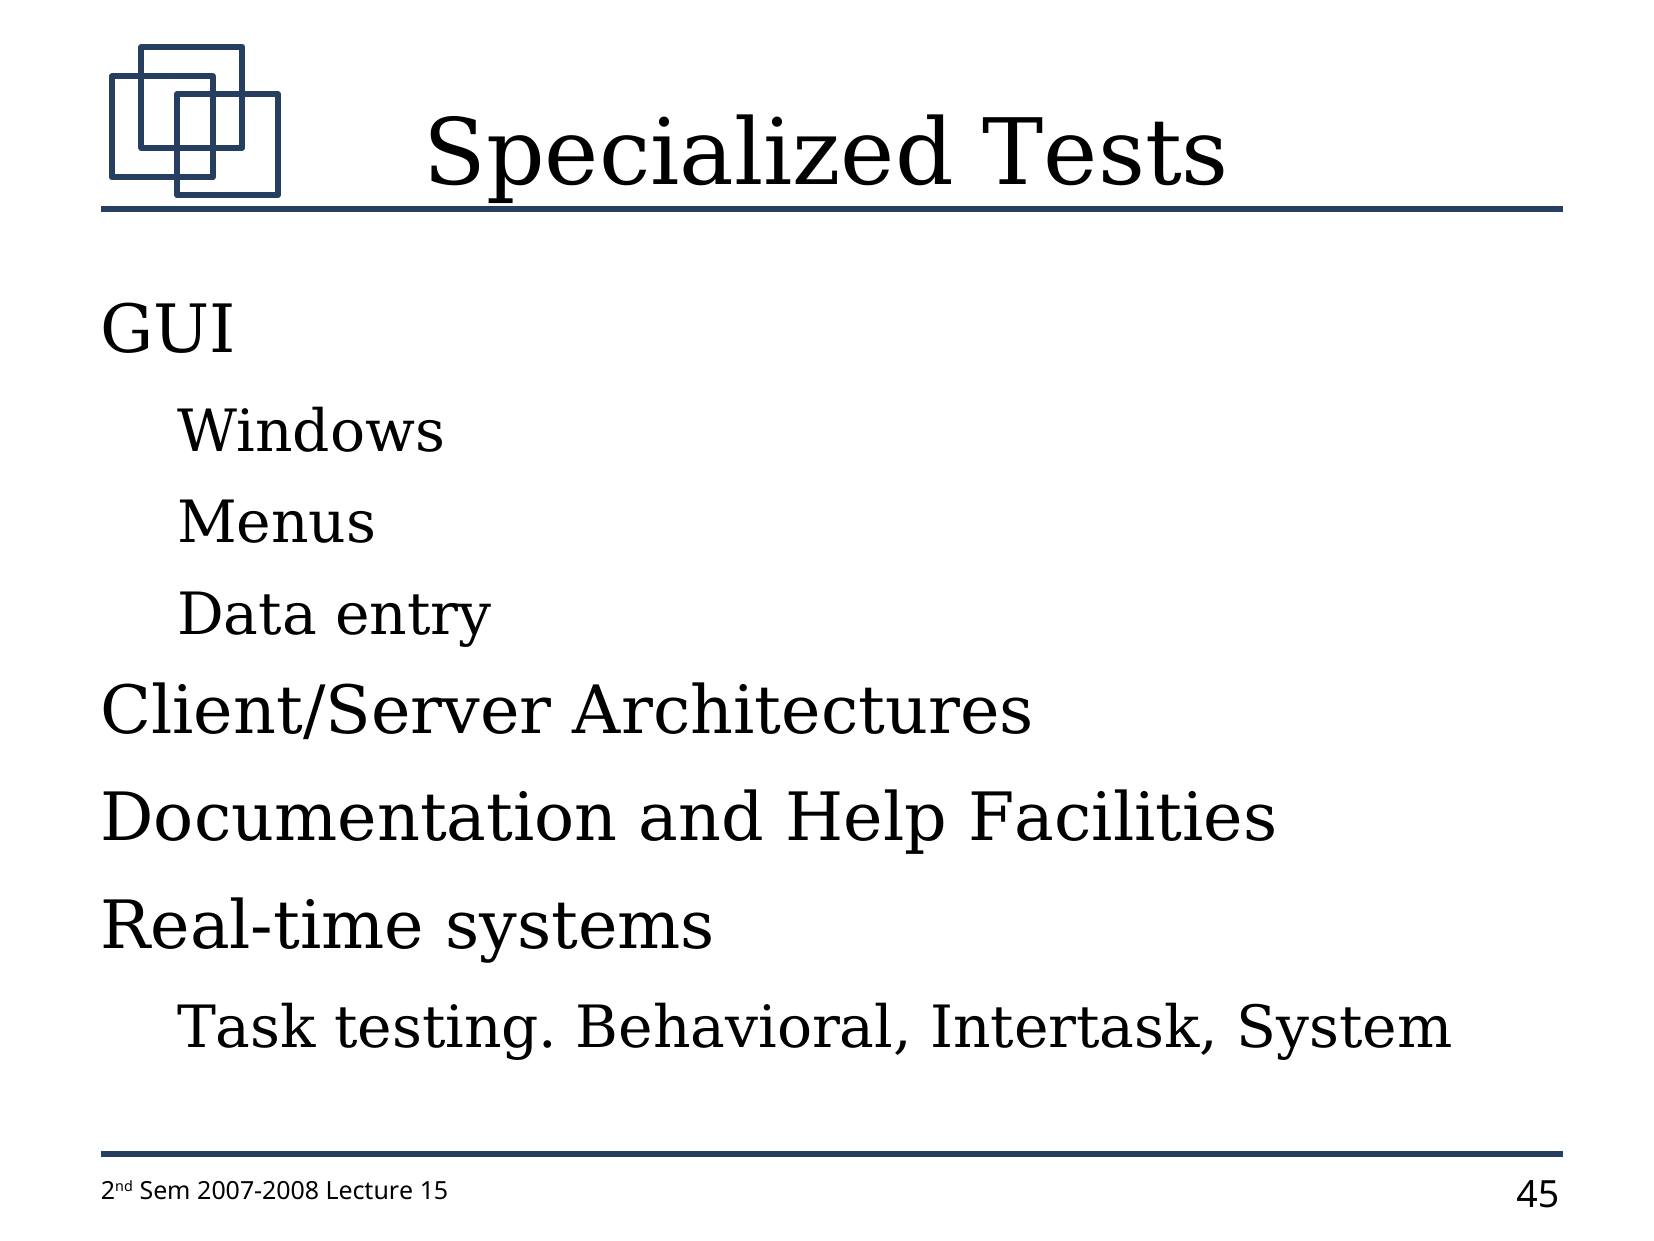

# Specialized Tests
GUI
Windows
Menus
Data entry
Client/Server Architectures
Documentation and Help Facilities
Real-time systems
Task testing. Behavioral, Intertask, System